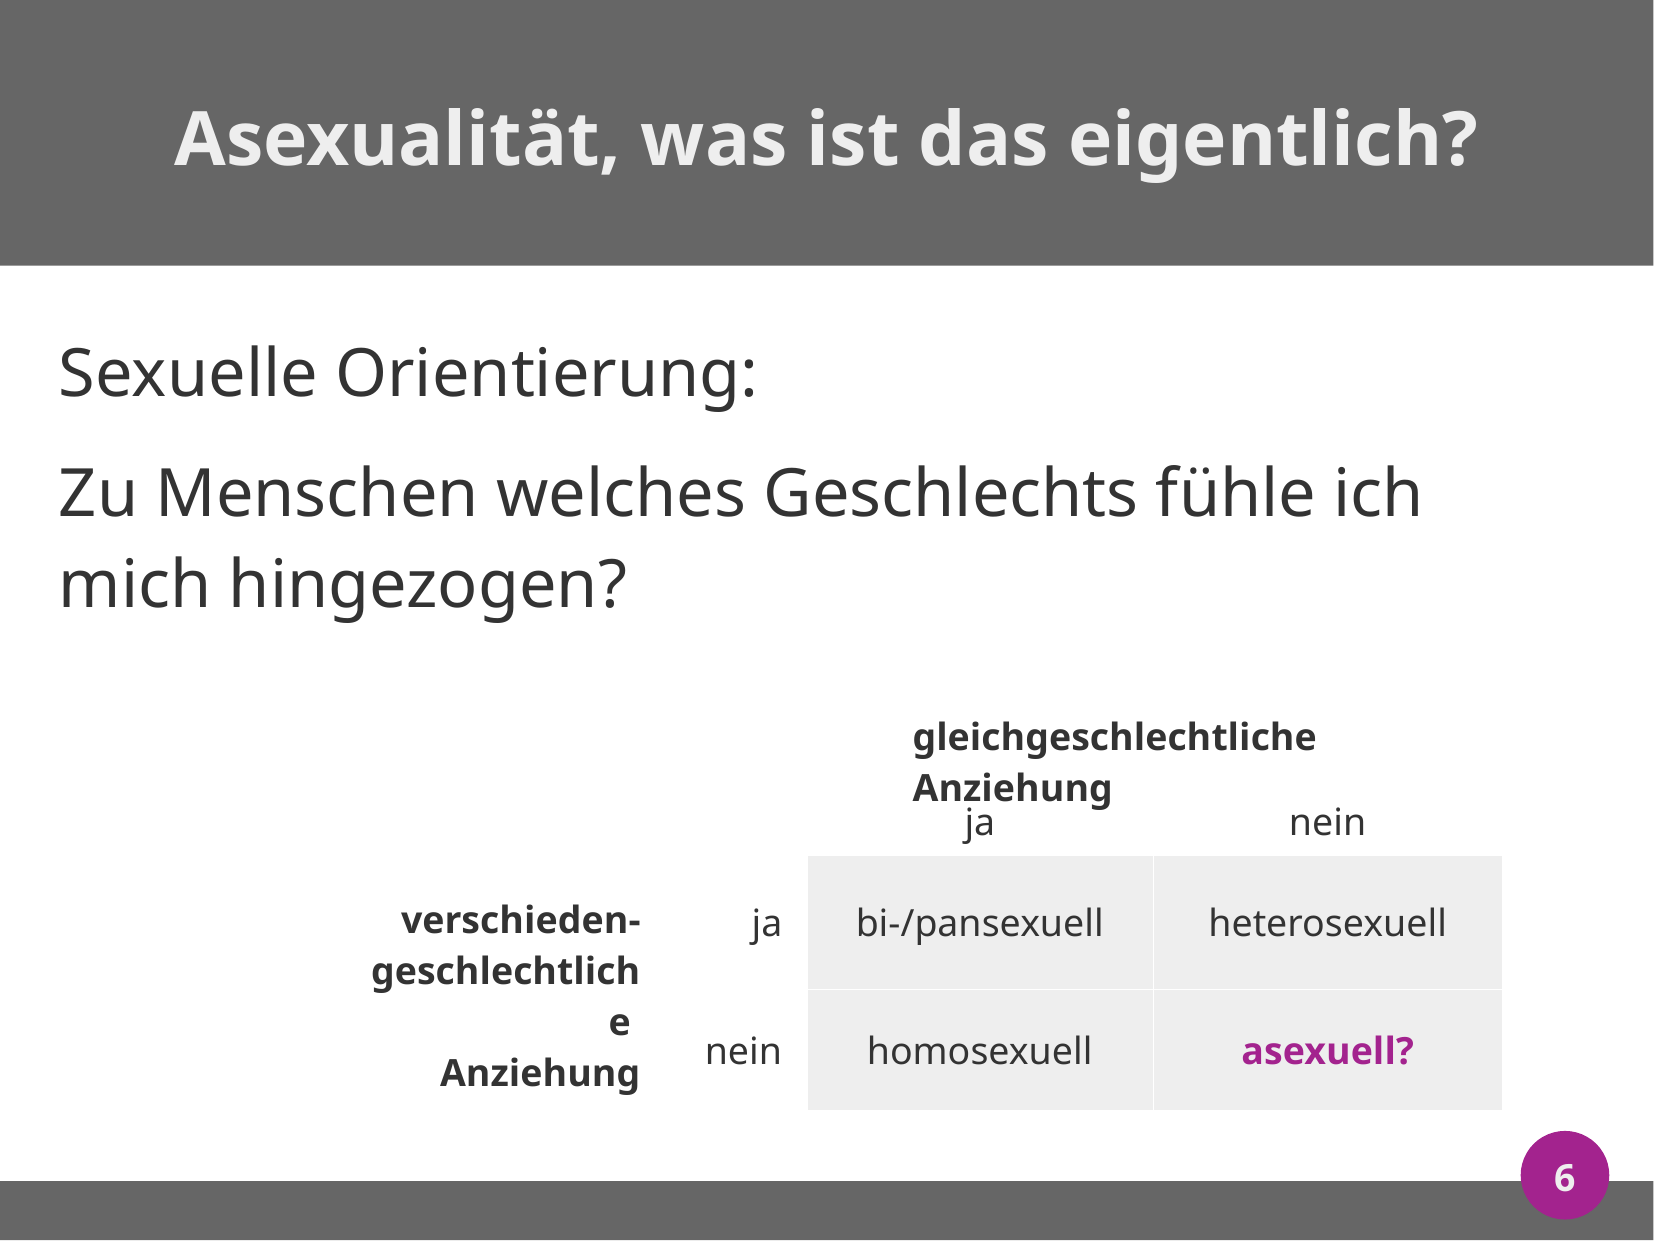

# Asexualität, was ist das eigentlich?
Sexuelle Orientierung:
Zu Menschen welches Geschlechts fühle ich mich hingezogen?
gleichgeschlechtliche Anziehung
| | ja | nein |
| --- | --- | --- |
| ja | bi-/pansexuell | heterosexuell |
| nein | homosexuell | asexuell? |
verschieden-
geschlechtliche
Anziehung
6